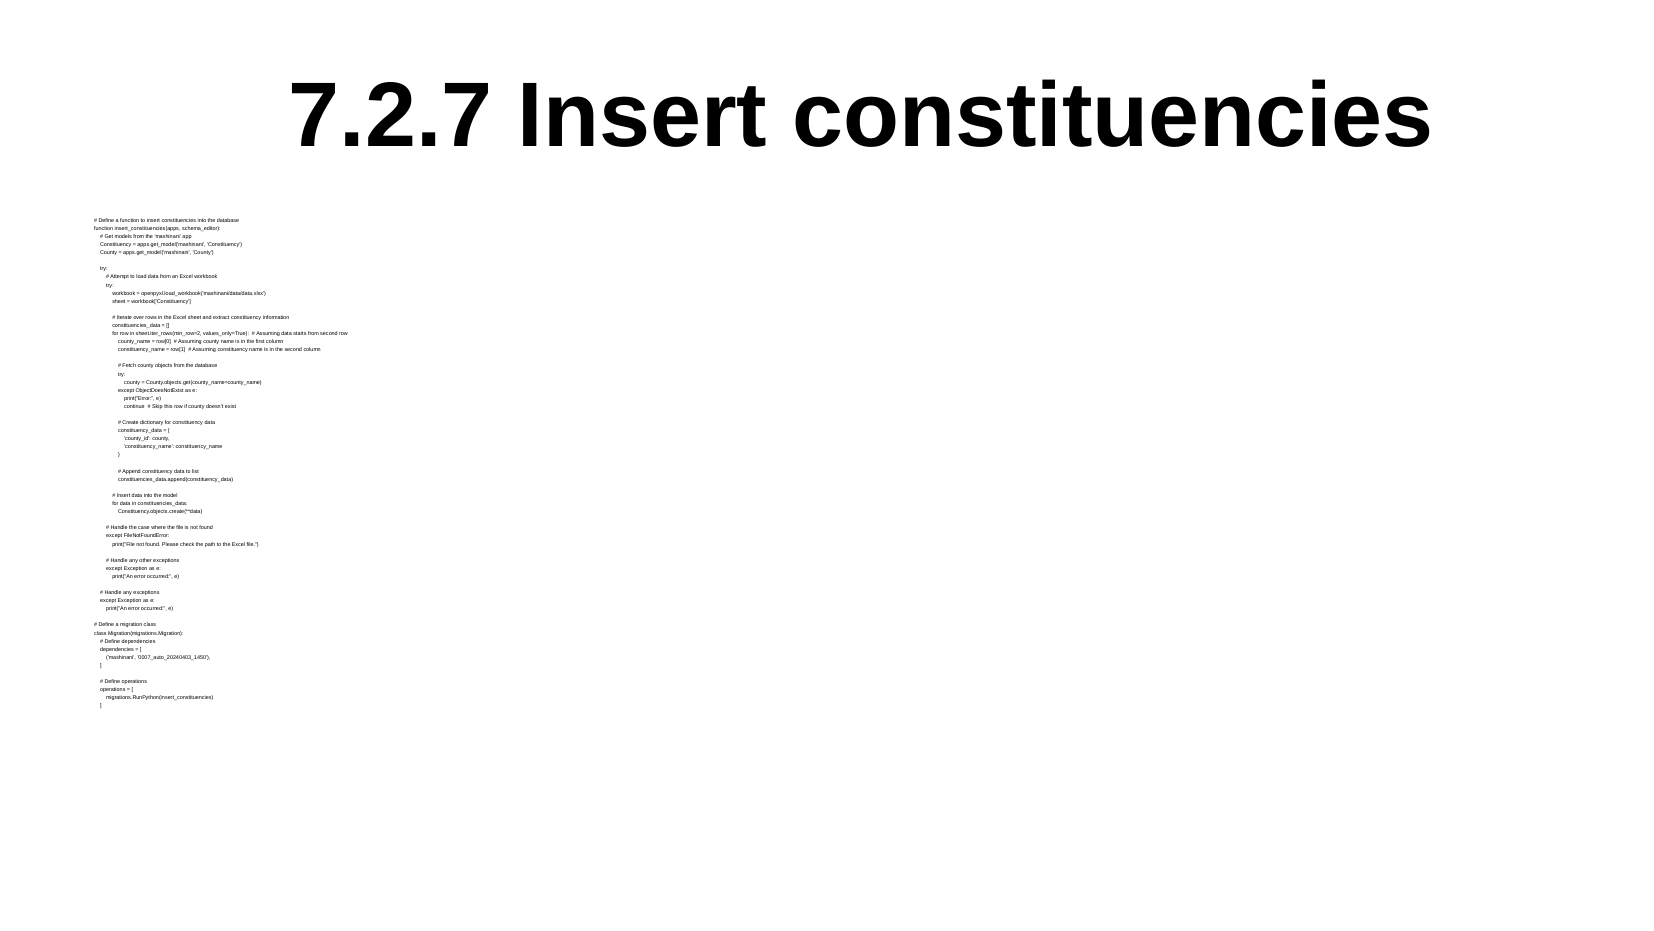

# 7.2.7 Insert constituencies
# Define a function to insert constituencies into the database
function insert_constituencies(apps, schema_editor):
 # Get models from the 'mashinani' app
 Constituency = apps.get_model('mashinani', 'Constituency')
 County = apps.get_model('mashinani', 'County')
 try:
 # Attempt to load data from an Excel workbook
 try:
 workbook = openpyxl.load_workbook('mashinani/data/data.xlsx')
 sheet = workbook['Constituency']
 # Iterate over rows in the Excel sheet and extract constituency information
 constituencies_data = []
 for row in sheet.iter_rows(min_row=2, values_only=True): # Assuming data starts from second row
 county_name = row[0] # Assuming county name is in the first column
 constituency_name = row[1] # Assuming constituency name is in the second column
 # Fetch county objects from the database
 try:
 county = County.objects.get(county_name=county_name)
 except ObjectDoesNotExist as e:
 print("Error:", e)
 continue # Skip this row if county doesn't exist
 # Create dictionary for constituency data
 constituency_data = {
 'county_id': county,
 'constituency_name': constituency_name
 }
 # Append constituency data to list
 constituencies_data.append(constituency_data)
 # Insert data into the model
 for data in constituencies_data:
 Constituency.objects.create(**data)
 # Handle the case where the file is not found
 except FileNotFoundError:
 print("File not found. Please check the path to the Excel file.")
 # Handle any other exceptions
 except Exception as e:
 print("An error occurred:", e)
 # Handle any exceptions
 except Exception as e:
 print("An error occurred:", e)
# Define a migration class
class Migration(migrations.Migration):
 # Define dependencies
 dependencies = [
 ('mashinani', '0007_auto_20240403_1450'),
 ]
 # Define operations
 operations = [
 migrations.RunPython(insert_constituencies)
 ]